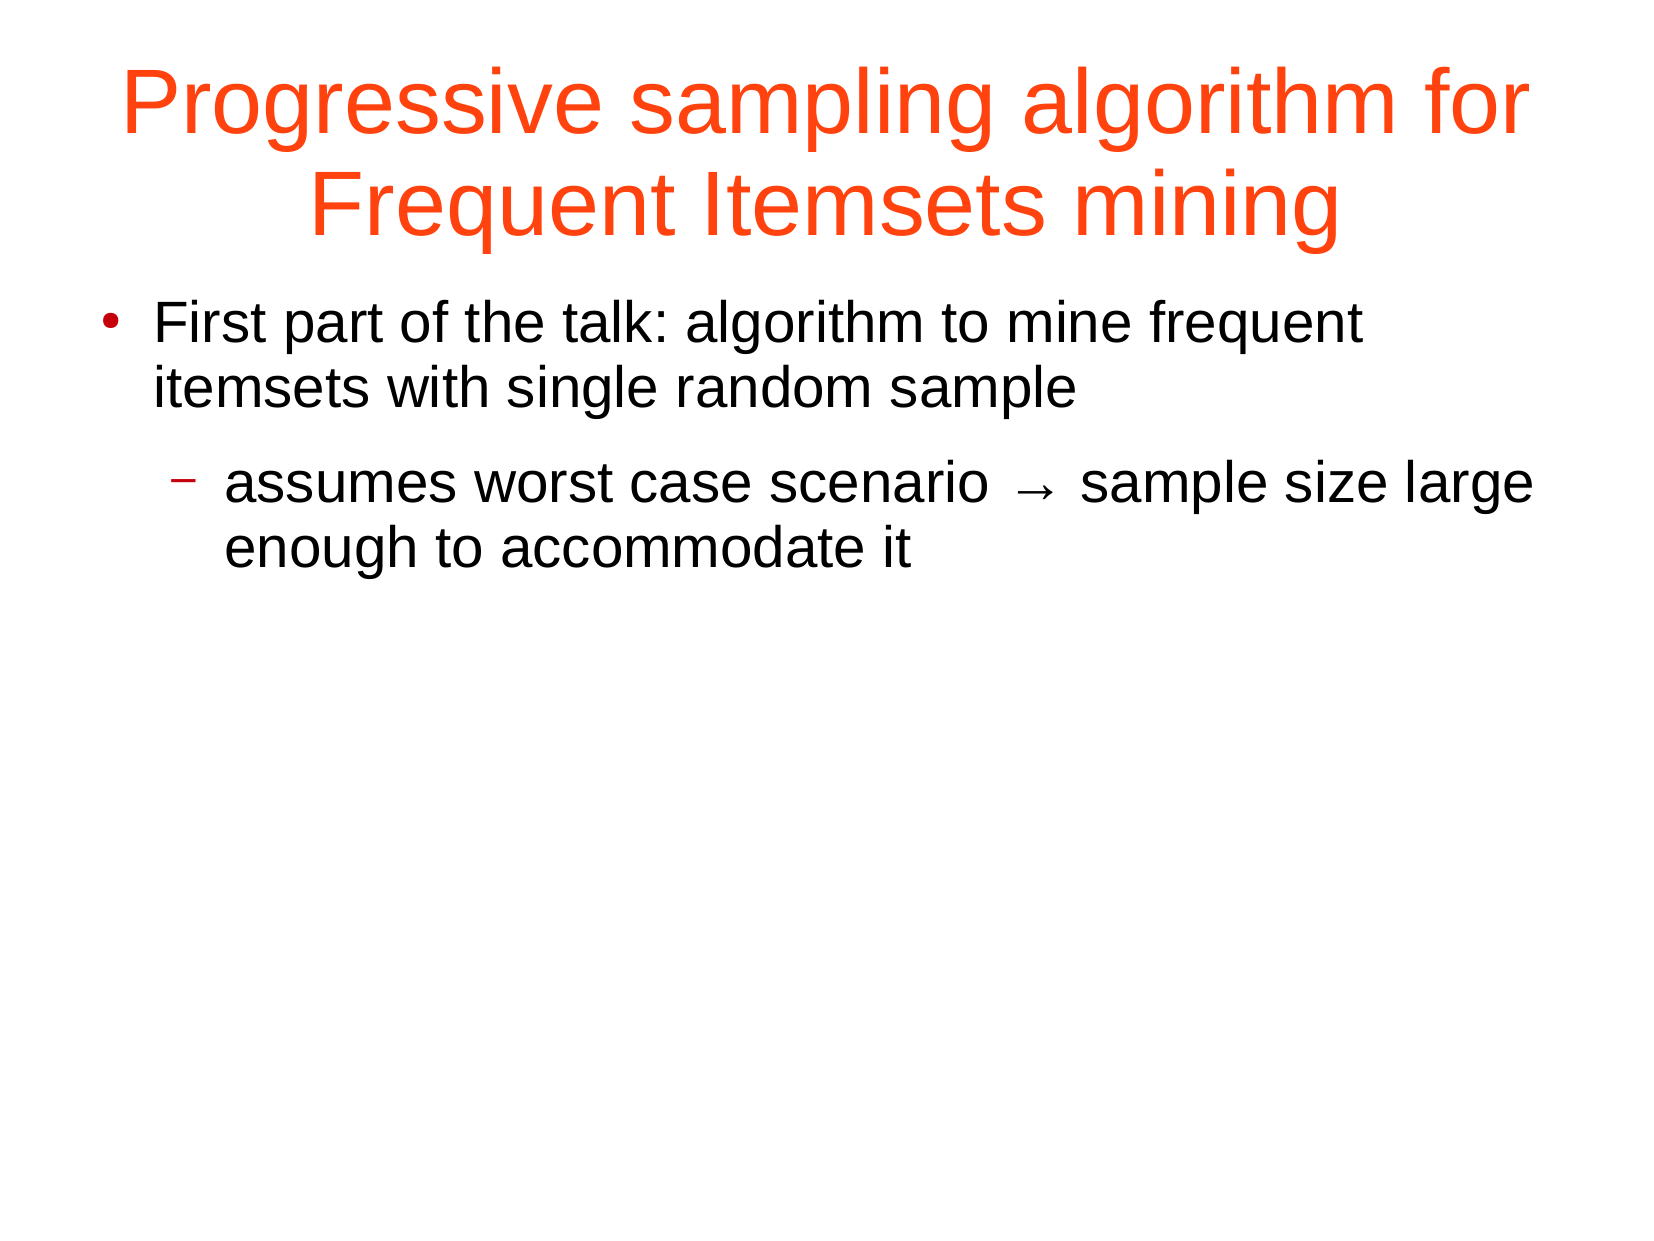

# Progressive sampling algorithm for Frequent Itemsets mining
First part of the talk: algorithm to mine frequent itemsets with single random sample
assumes worst case scenario → sample size large enough to accommodate it